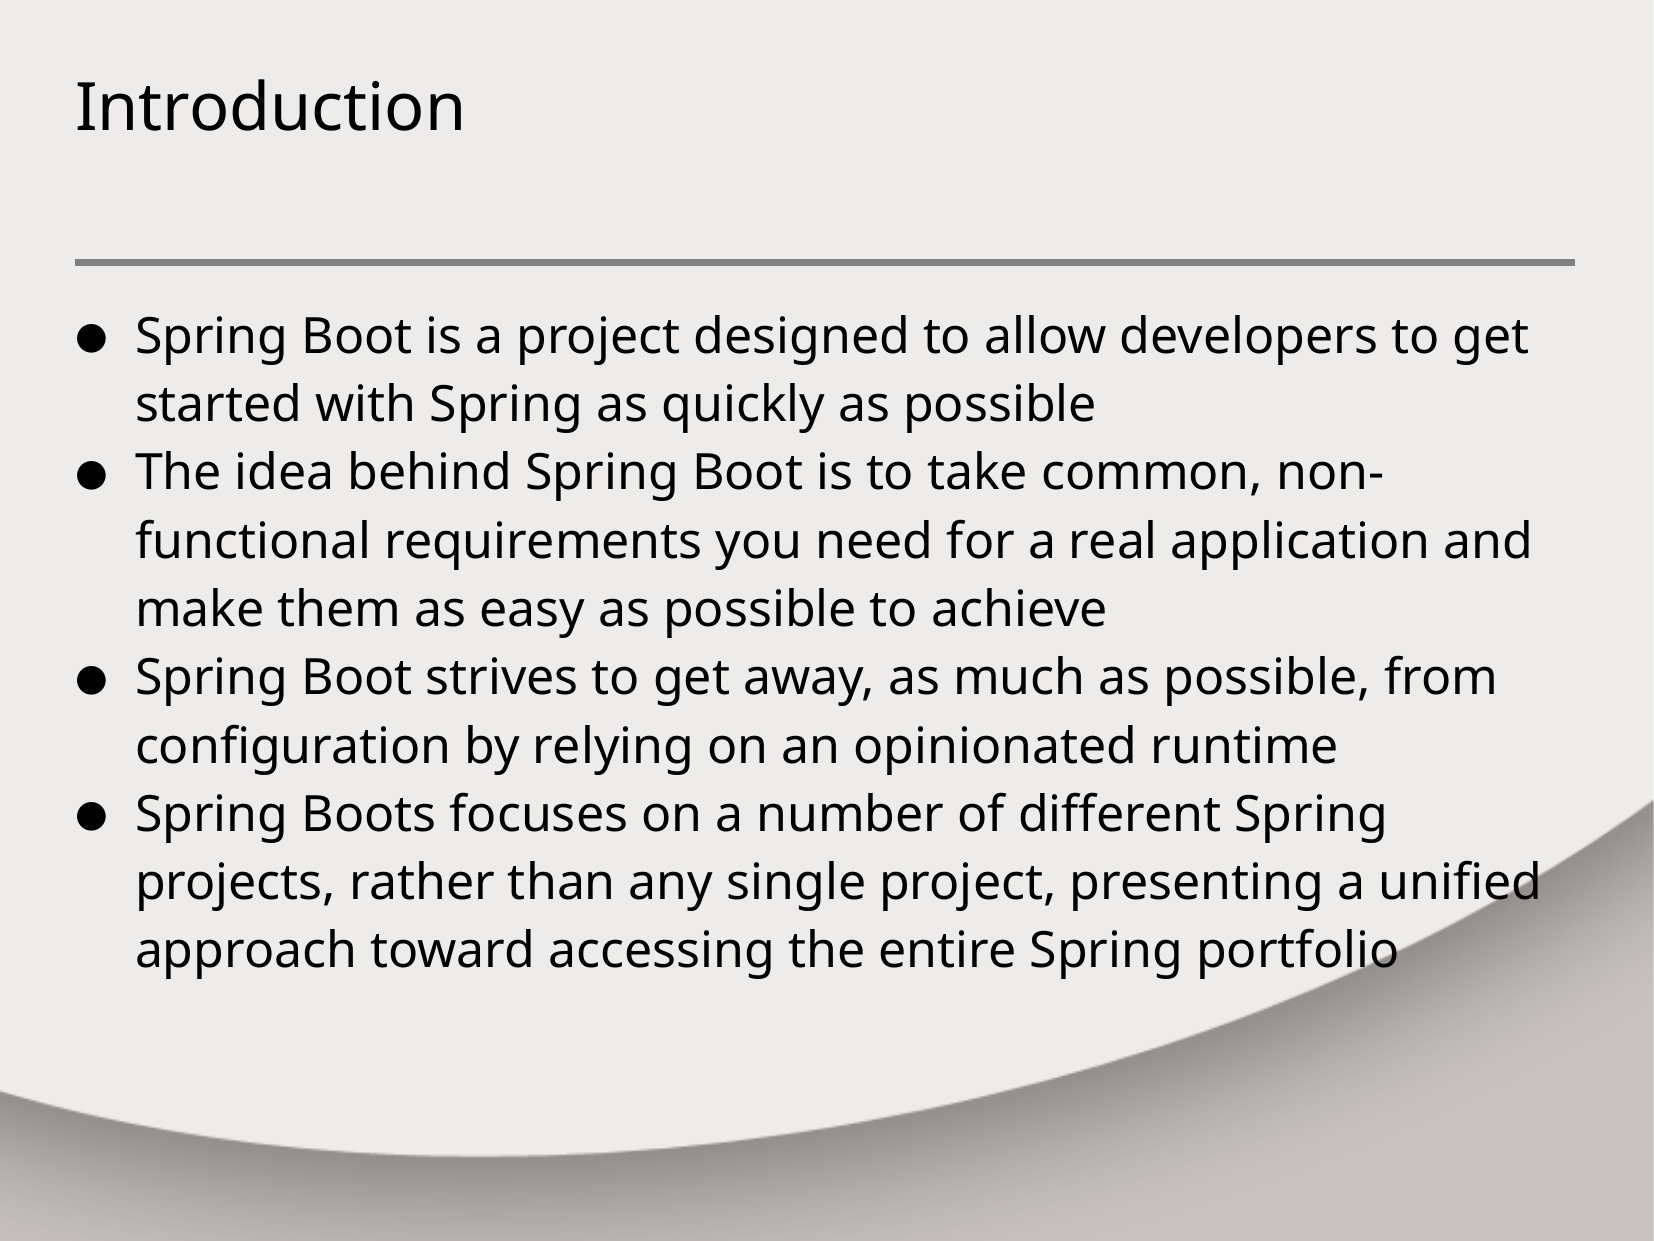

# Introduction
Spring Boot is a project designed to allow developers to get started with Spring as quickly as possible
The idea behind Spring Boot is to take common, non-functional requirements you need for a real application and make them as easy as possible to achieve
Spring Boot strives to get away, as much as possible, from configuration by relying on an opinionated runtime
Spring Boots focuses on a number of different Spring projects, rather than any single project, presenting a unified approach toward accessing the entire Spring portfolio